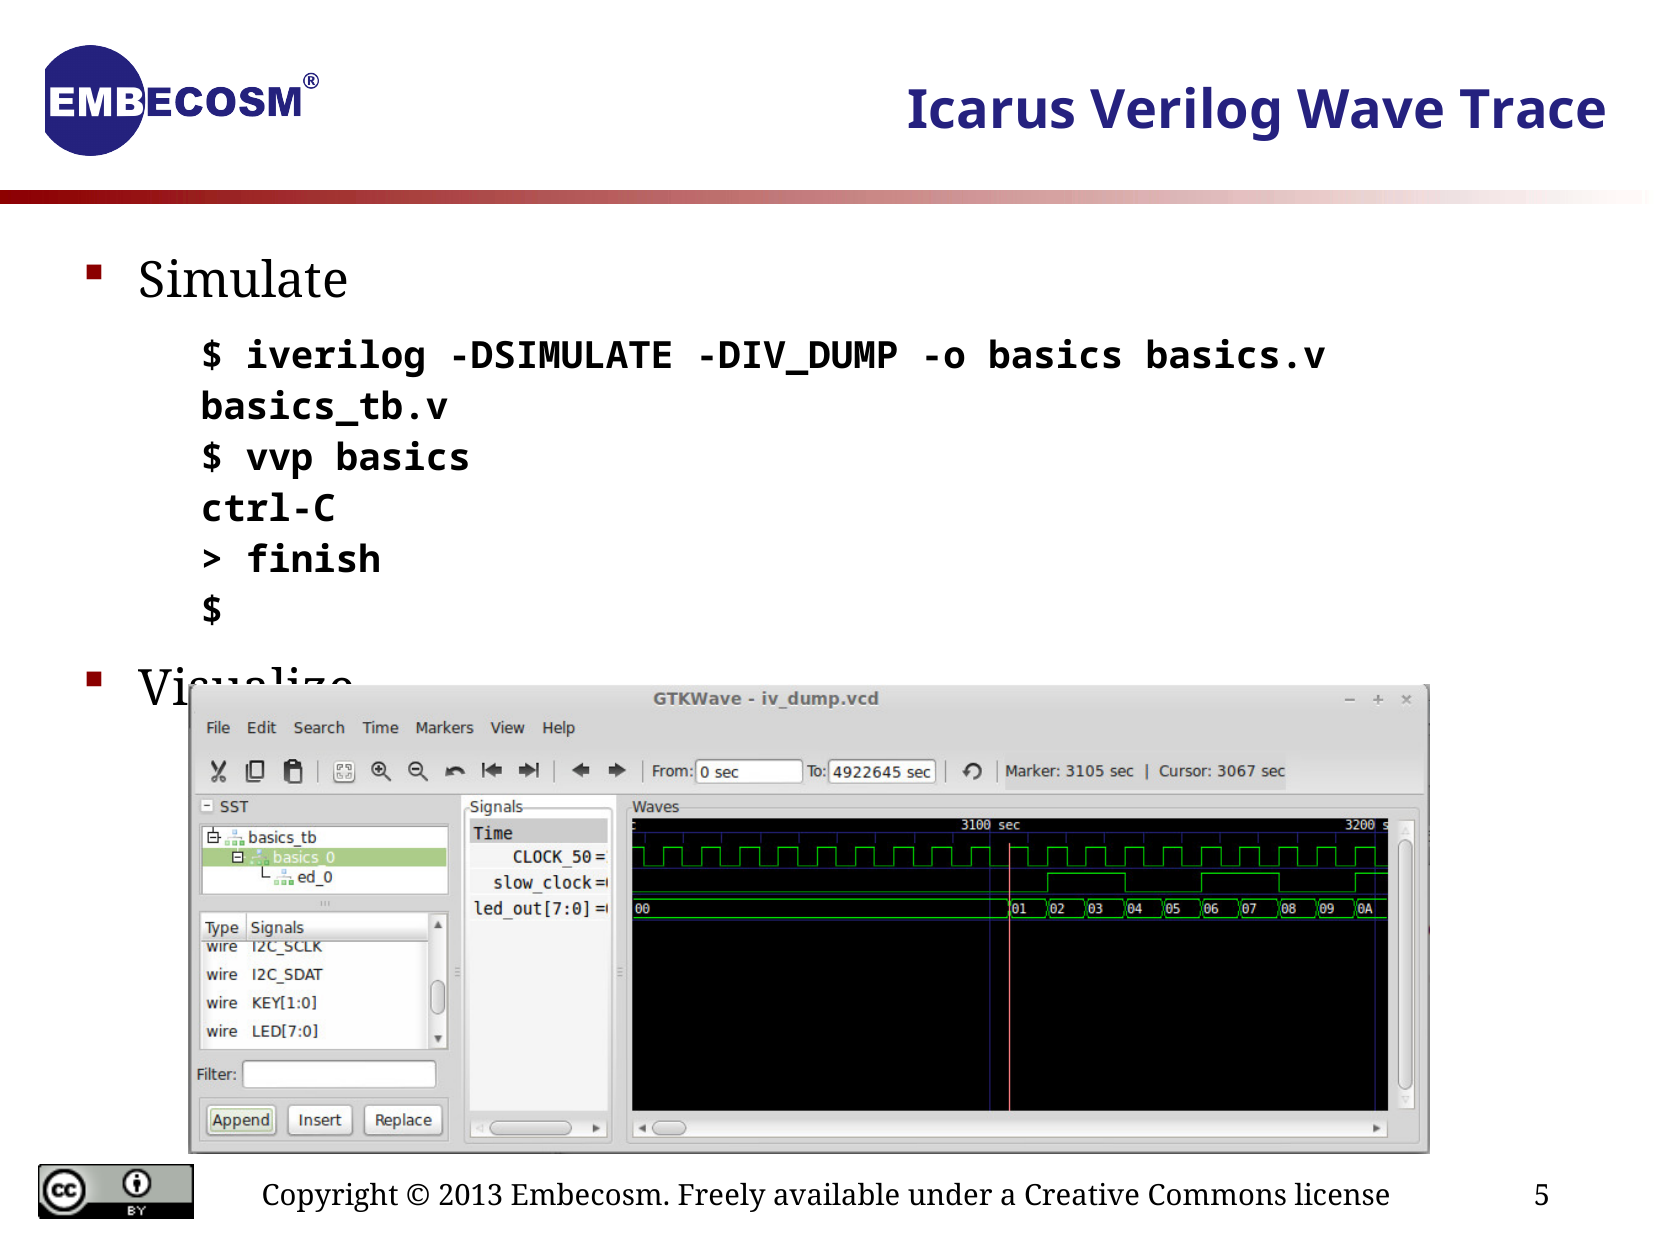

# Icarus Verilog Wave Trace
Simulate
$ iverilog -DSIMULATE -DIV_DUMP -o basics basics.v basics_tb.v
$ vvp basics
ctrl-C
> finish
$
Visualize
$ gtkwave iv_dump.vcd
Copyright © 2013 Embecosm. Freely available under a Creative Commons license
5